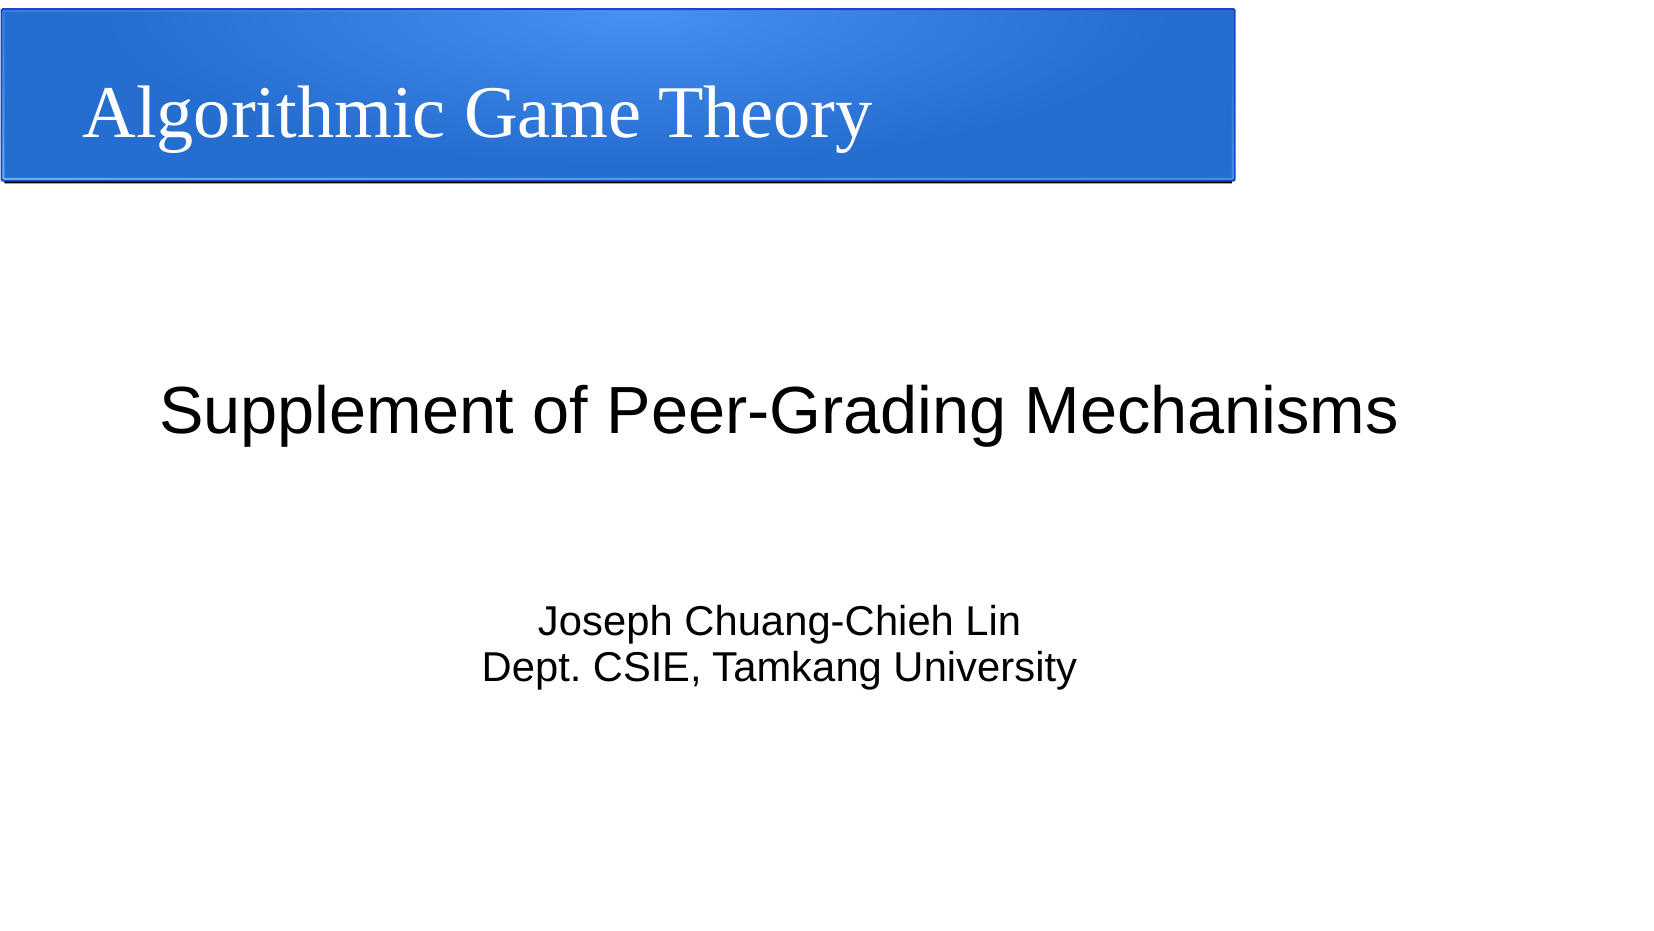

# Algorithmic Game Theory
Supplement of Peer-Grading Mechanisms
Joseph Chuang-Chieh Lin
Dept. CSIE, Tamkang University